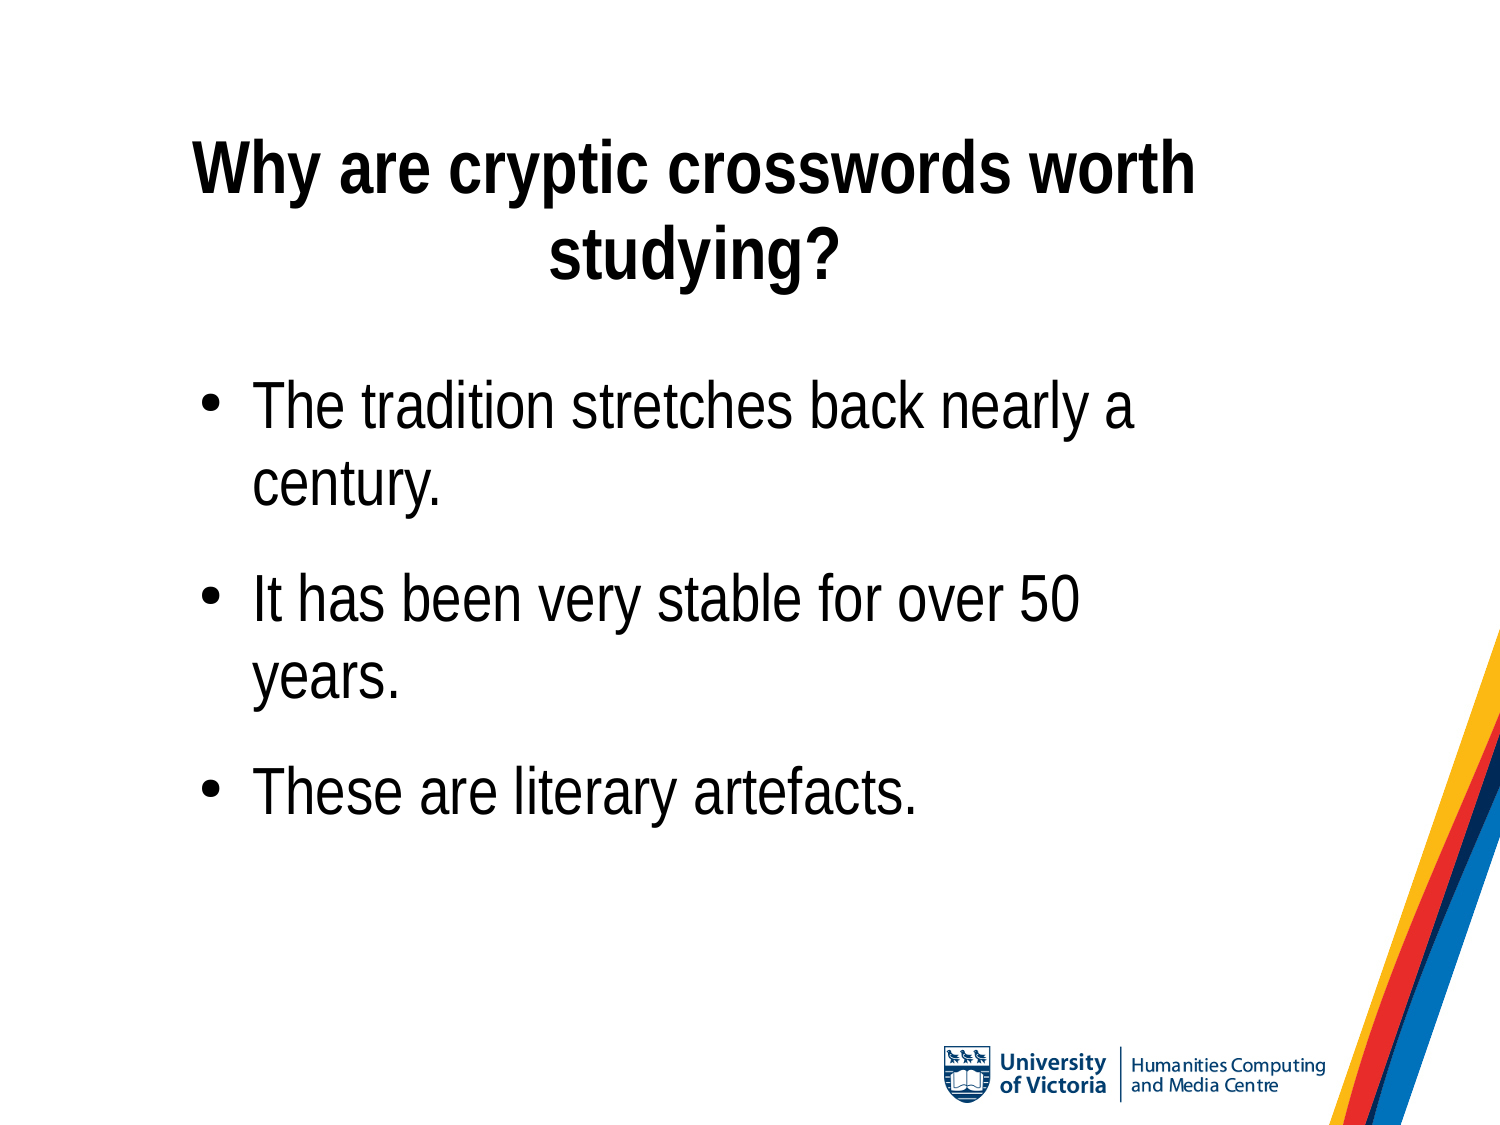

# Why are cryptic crosswords worth studying?
The tradition stretches back nearly a century.
It has been very stable for over 50 years.
These are literary artefacts.